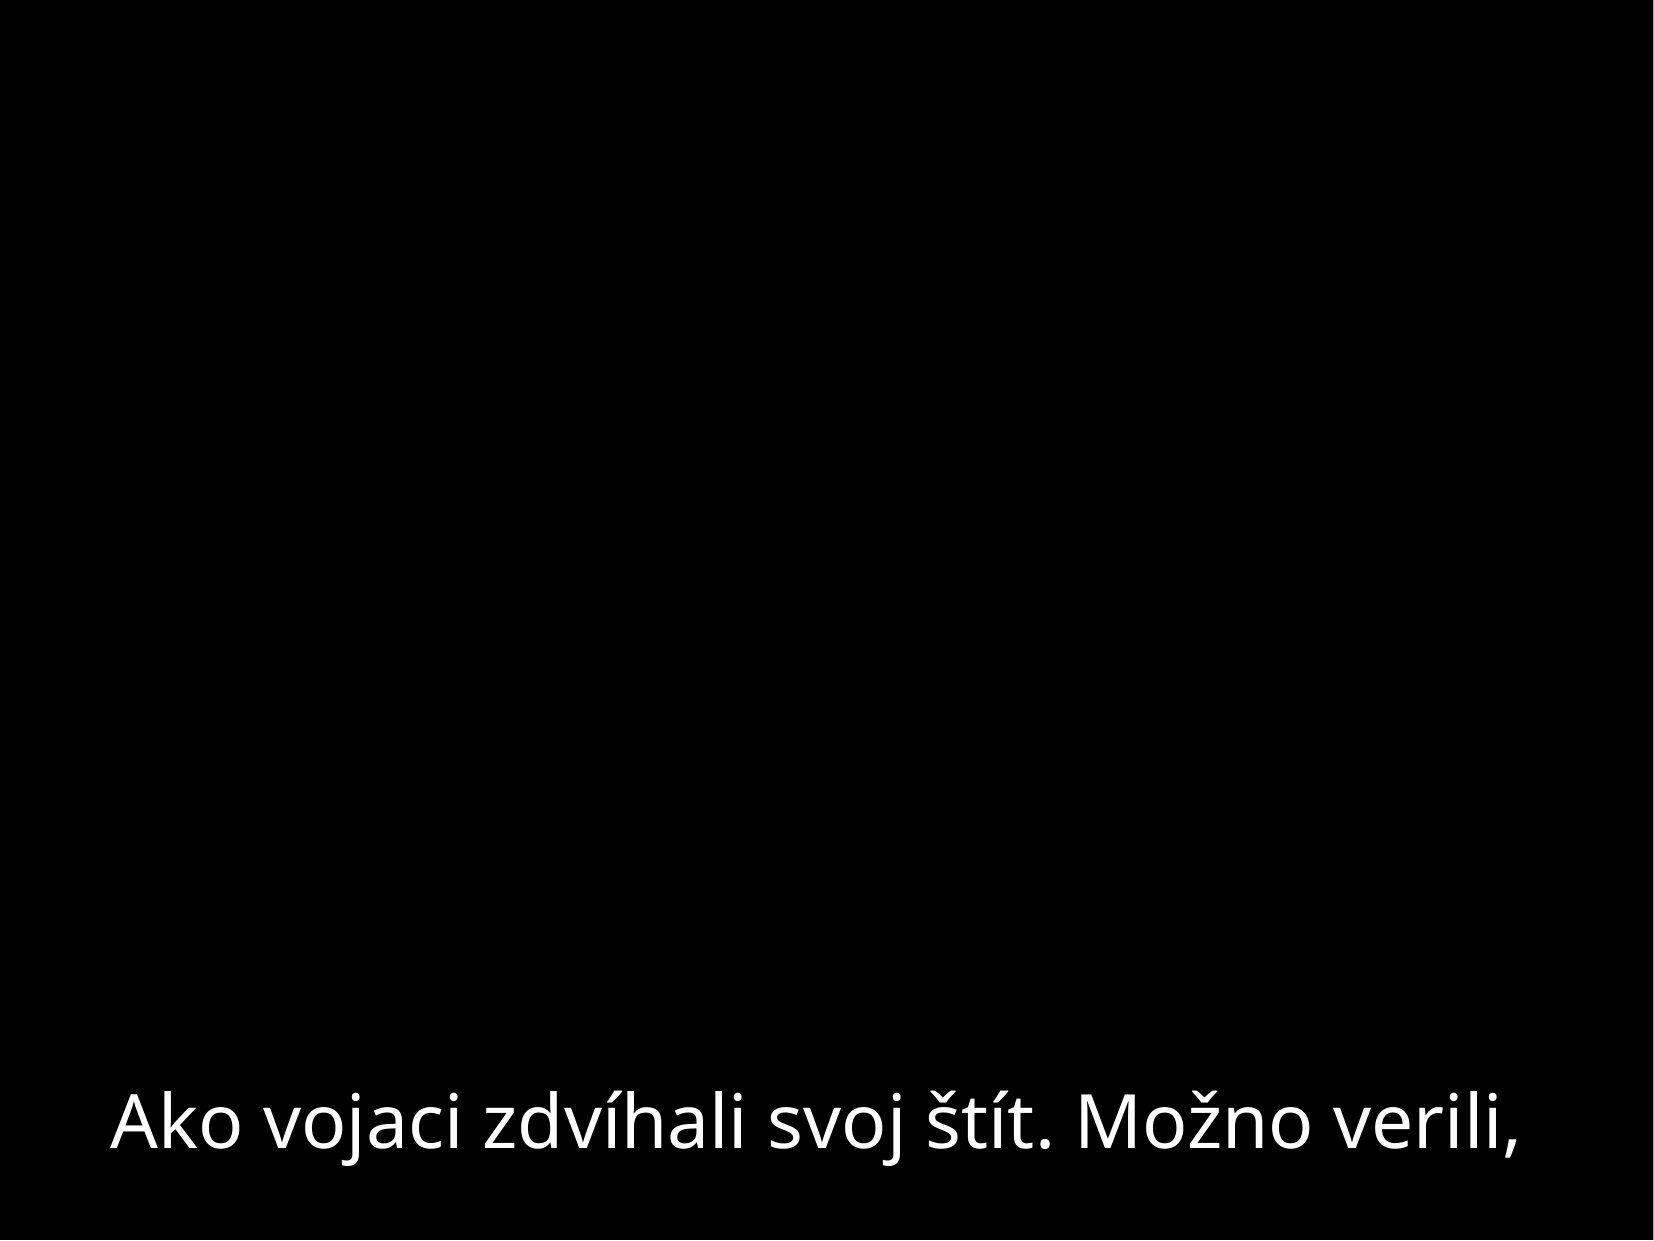

# Ako vojaci zdvíhali svoj štít. Možno verili,